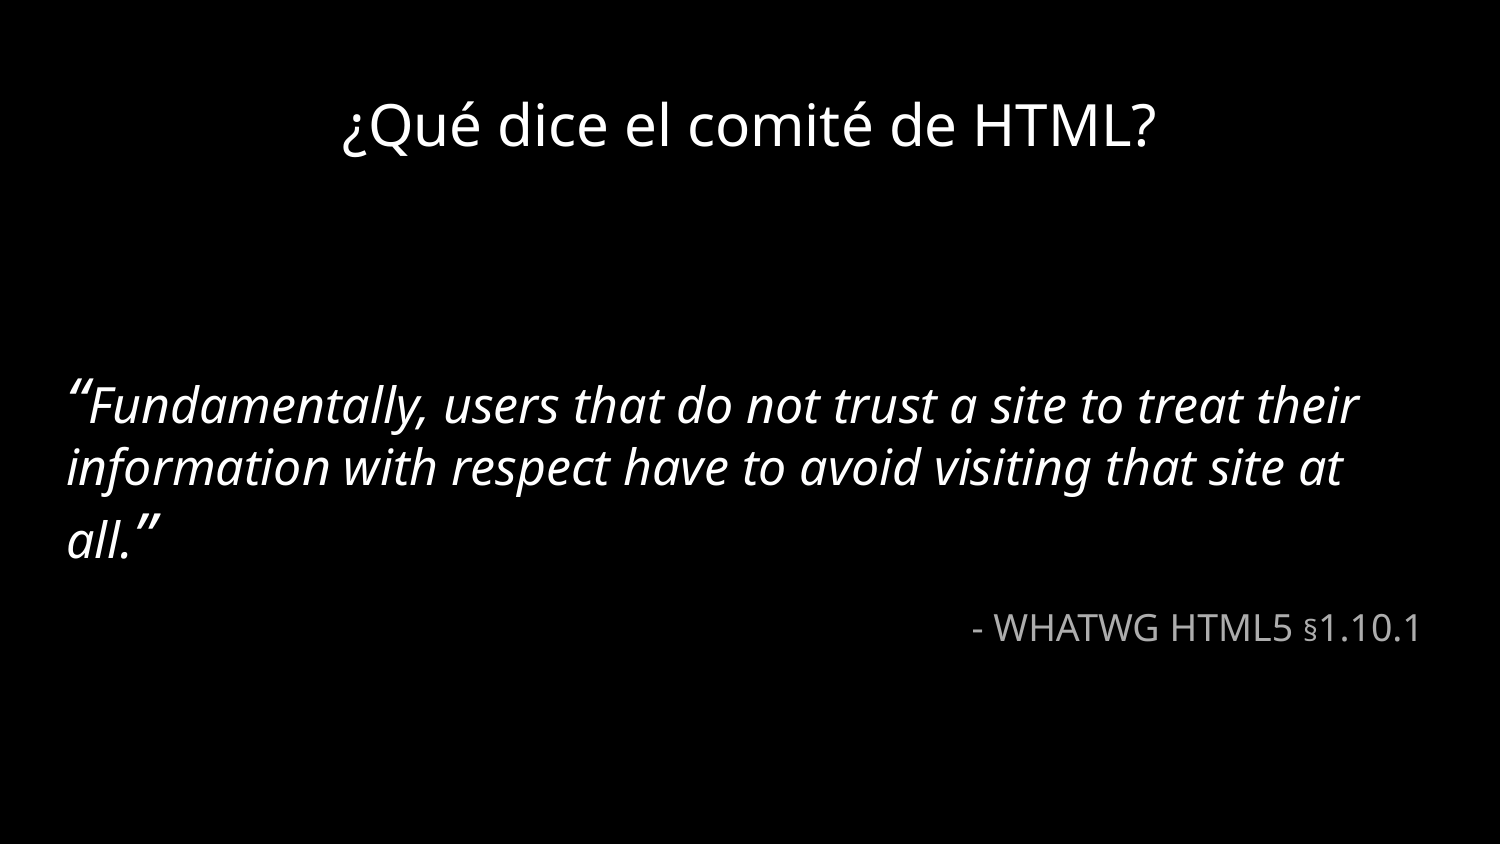

# ¿Qué dice el comité de HTML?
“Fundamentally, users that do not trust a site to treat their information with respect have to avoid visiting that site at all.”
- WHATWG HTML5 §1.10.1